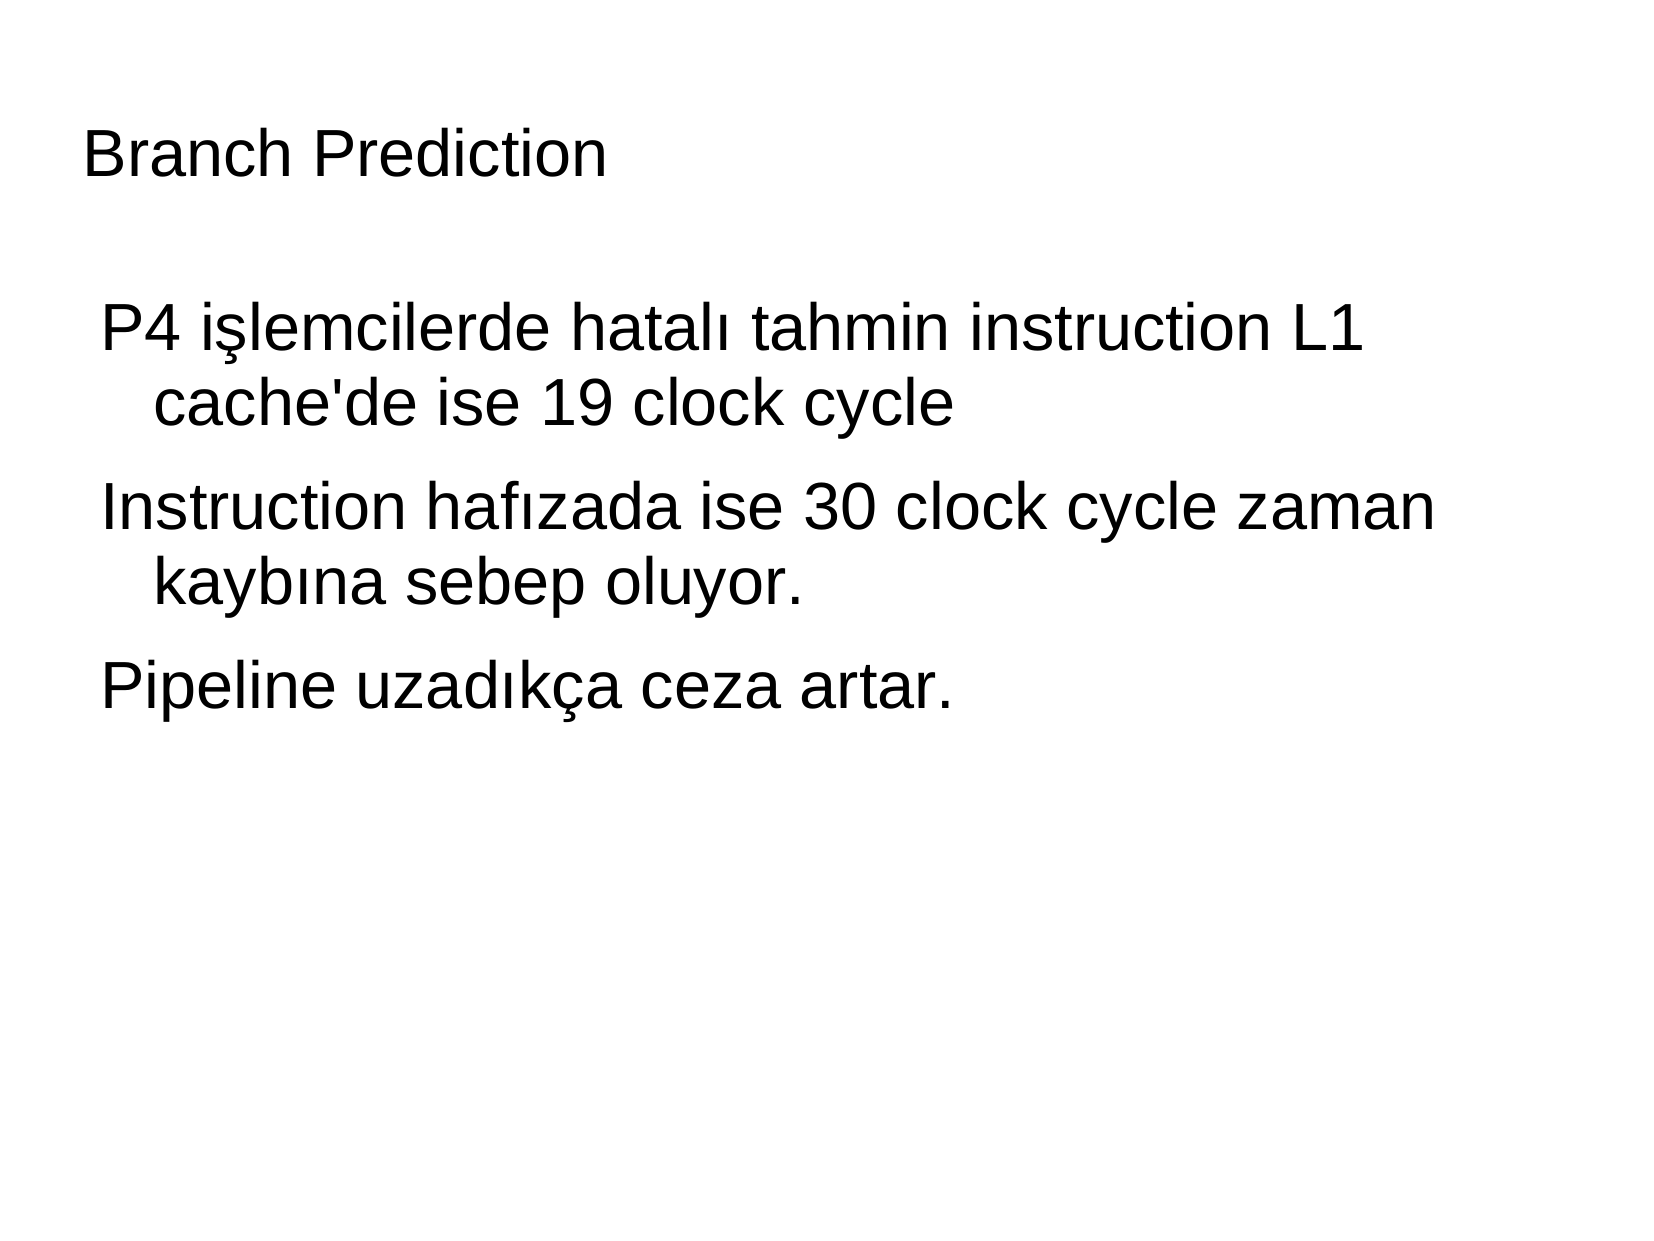

# Branch Prediction
P4 işlemcilerde hatalı tahmin instruction L1 cache'de ise 19 clock cycle
Instruction hafızada ise 30 clock cycle zaman kaybına sebep oluyor.
Pipeline uzadıkça ceza artar.